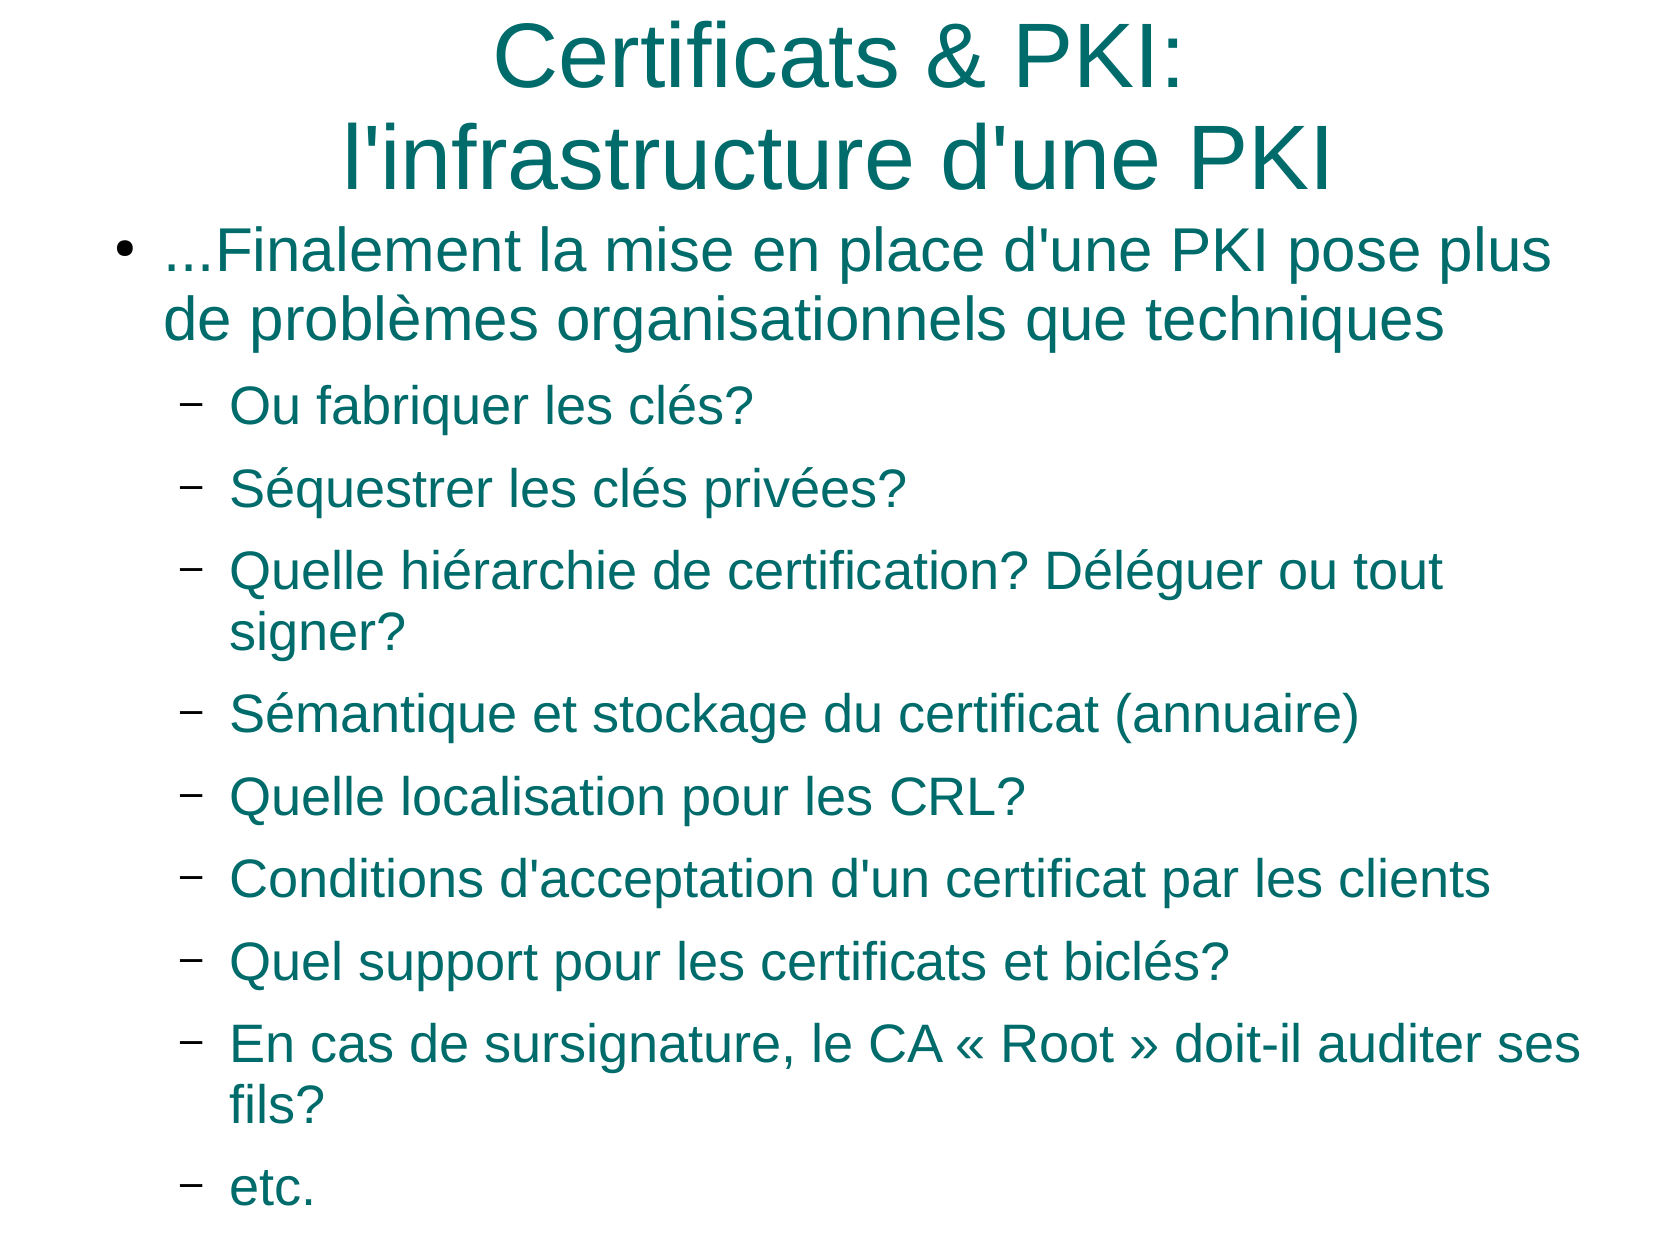

# Certificats & PKI: l'infrastructure d'une PKI
...Finalement la mise en place d'une PKI pose plus de problèmes organisationnels que techniques
Ou fabriquer les clés?
Séquestrer les clés privées?
Quelle hiérarchie de certification? Déléguer ou tout signer?
Sémantique et stockage du certificat (annuaire)
Quelle localisation pour les CRL?
Conditions d'acceptation d'un certificat par les clients
Quel support pour les certificats et biclés?
En cas de sursignature, le CA « Root » doit-il auditer ses fils?
etc.